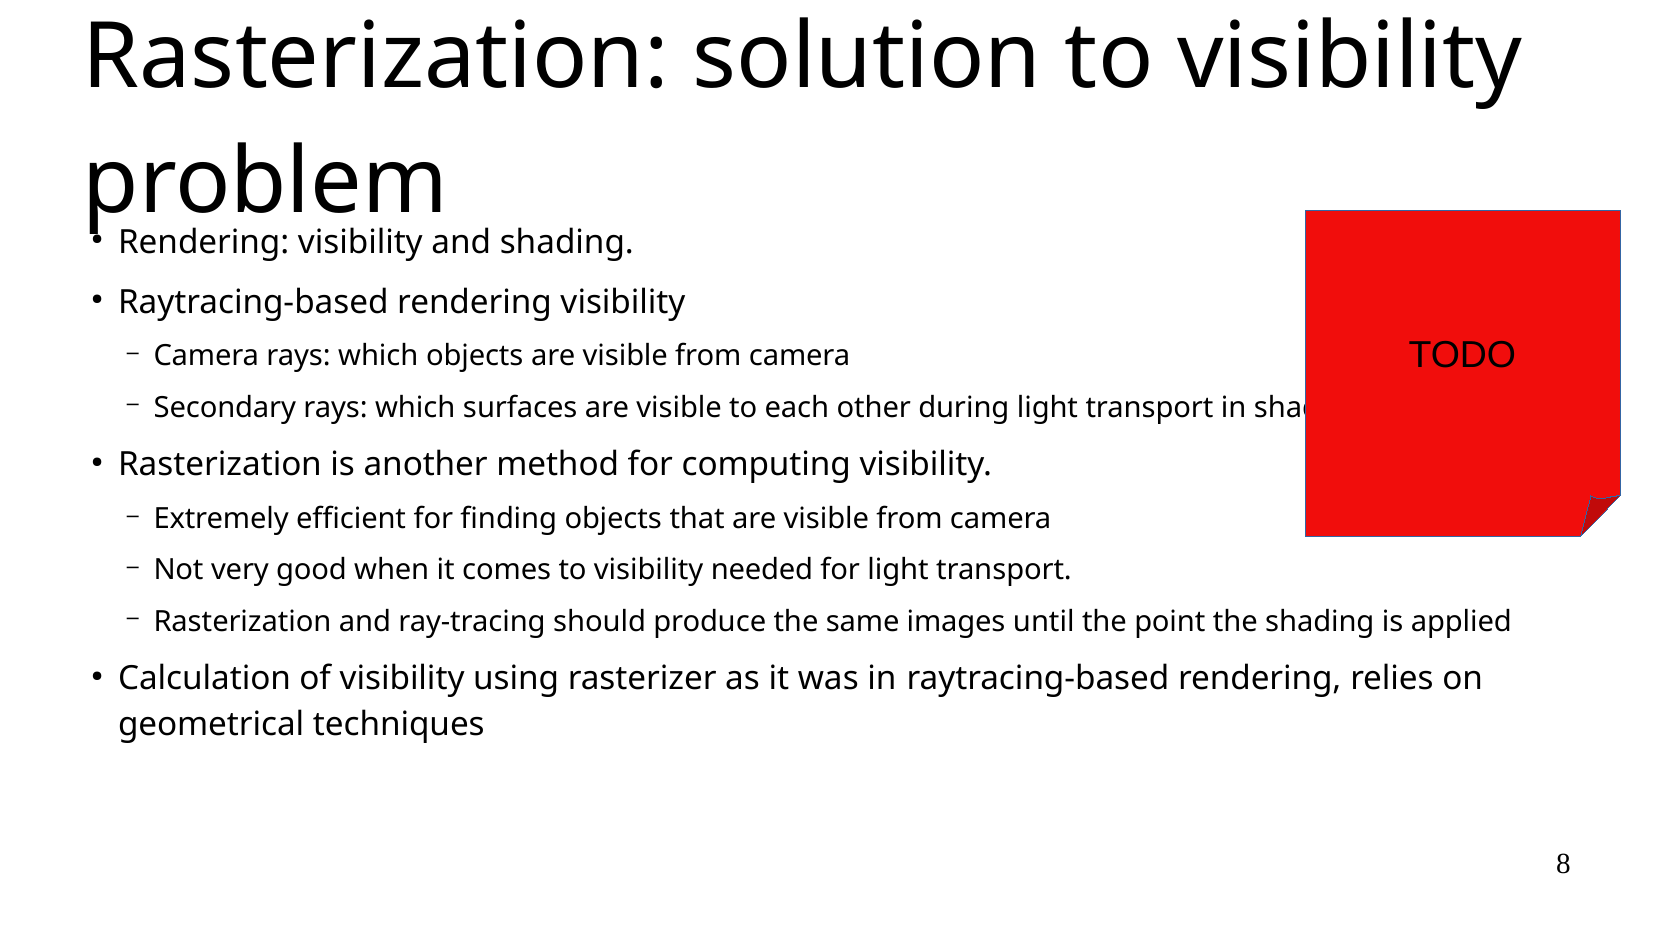

# Rasterization: solution to visibility problem
TODO
Rendering: visibility and shading.
Raytracing-based rendering visibility
Camera rays: which objects are visible from camera
Secondary rays: which surfaces are visible to each other during light transport in shading phase
Rasterization is another method for computing visibility.
Extremely efficient for finding objects that are visible from camera
Not very good when it comes to visibility needed for light transport.
Rasterization and ray-tracing should produce the same images until the point the shading is applied
Calculation of visibility using rasterizer as it was in raytracing-based rendering, relies on geometrical techniques
8